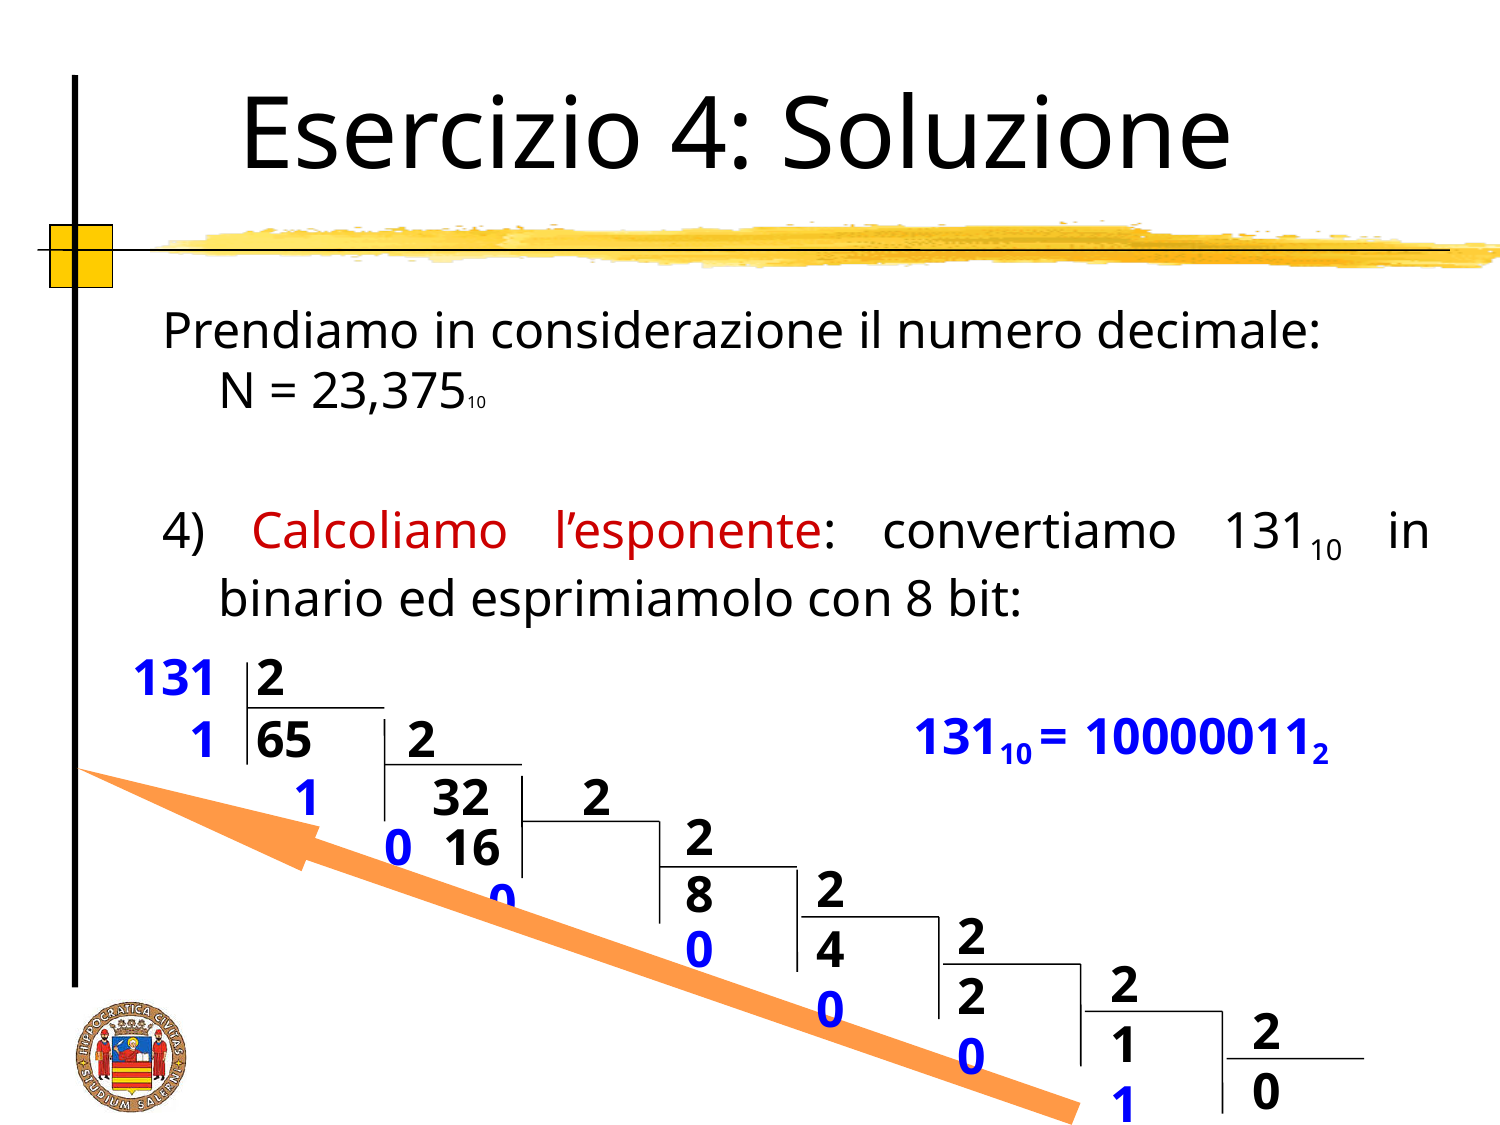

Esercizio 4: Soluzione
# Prendiamo in considerazione il numero decimale: N = 23,37510
4) Calcoliamo l’esponente: convertiamo 13110 in binario ed esprimiamolo con 8 bit:
131
1
2
65	2
1	32	2
 0	16
 0
13110 = 100000112
2
8
0
24
0
22
0
21
1
20